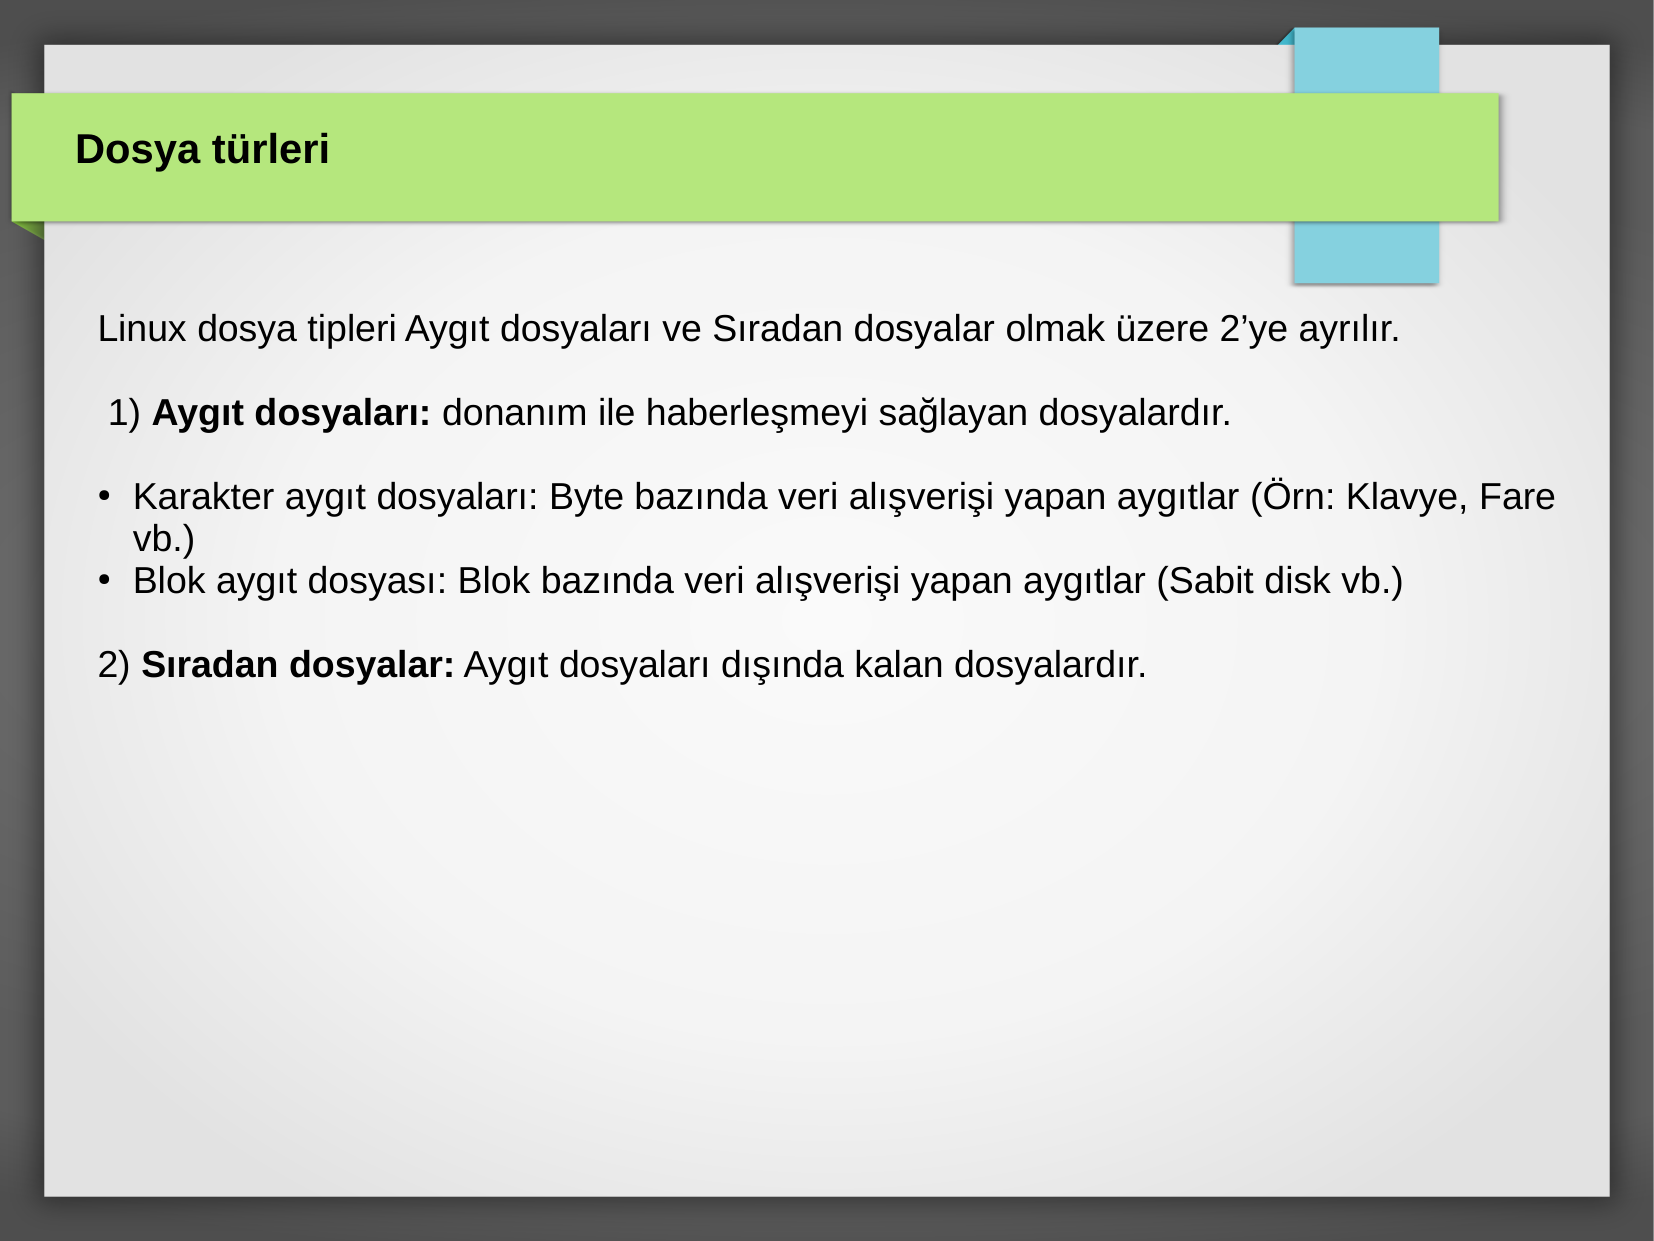

Dosya türleri
Linux dosya tipleri Aygıt dosyaları ve Sıradan dosyalar olmak üzere 2’ye ayrılır.
 1) Aygıt dosyaları: donanım ile haberleşmeyi sağlayan dosyalardır.
Karakter aygıt dosyaları: Byte bazında veri alışverişi yapan aygıtlar (Örn: Klavye, Fare vb.)
Blok aygıt dosyası: Blok bazında veri alışverişi yapan aygıtlar (Sabit disk vb.)
2) Sıradan dosyalar: Aygıt dosyaları dışında kalan dosyalardır.